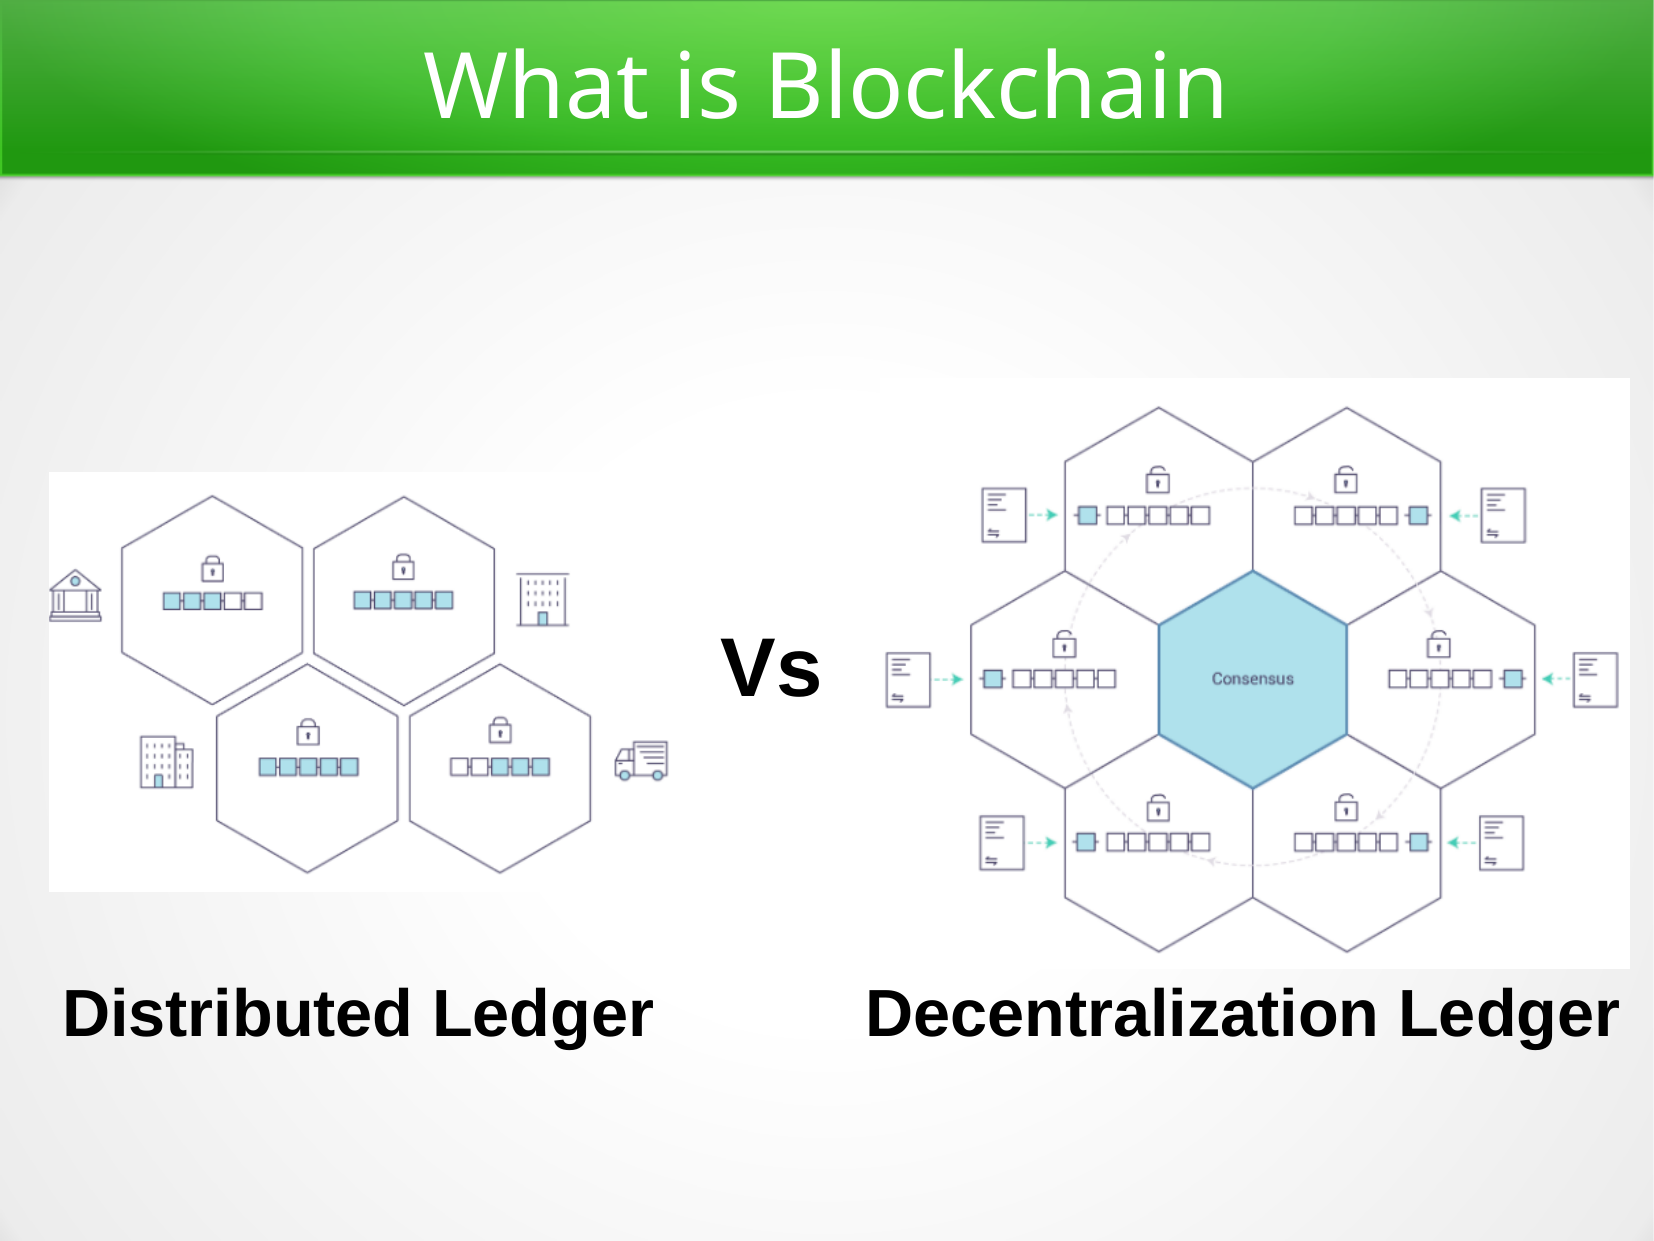

# What is Blockchain
Vs
Distributed Ledger
Decentralization Ledger